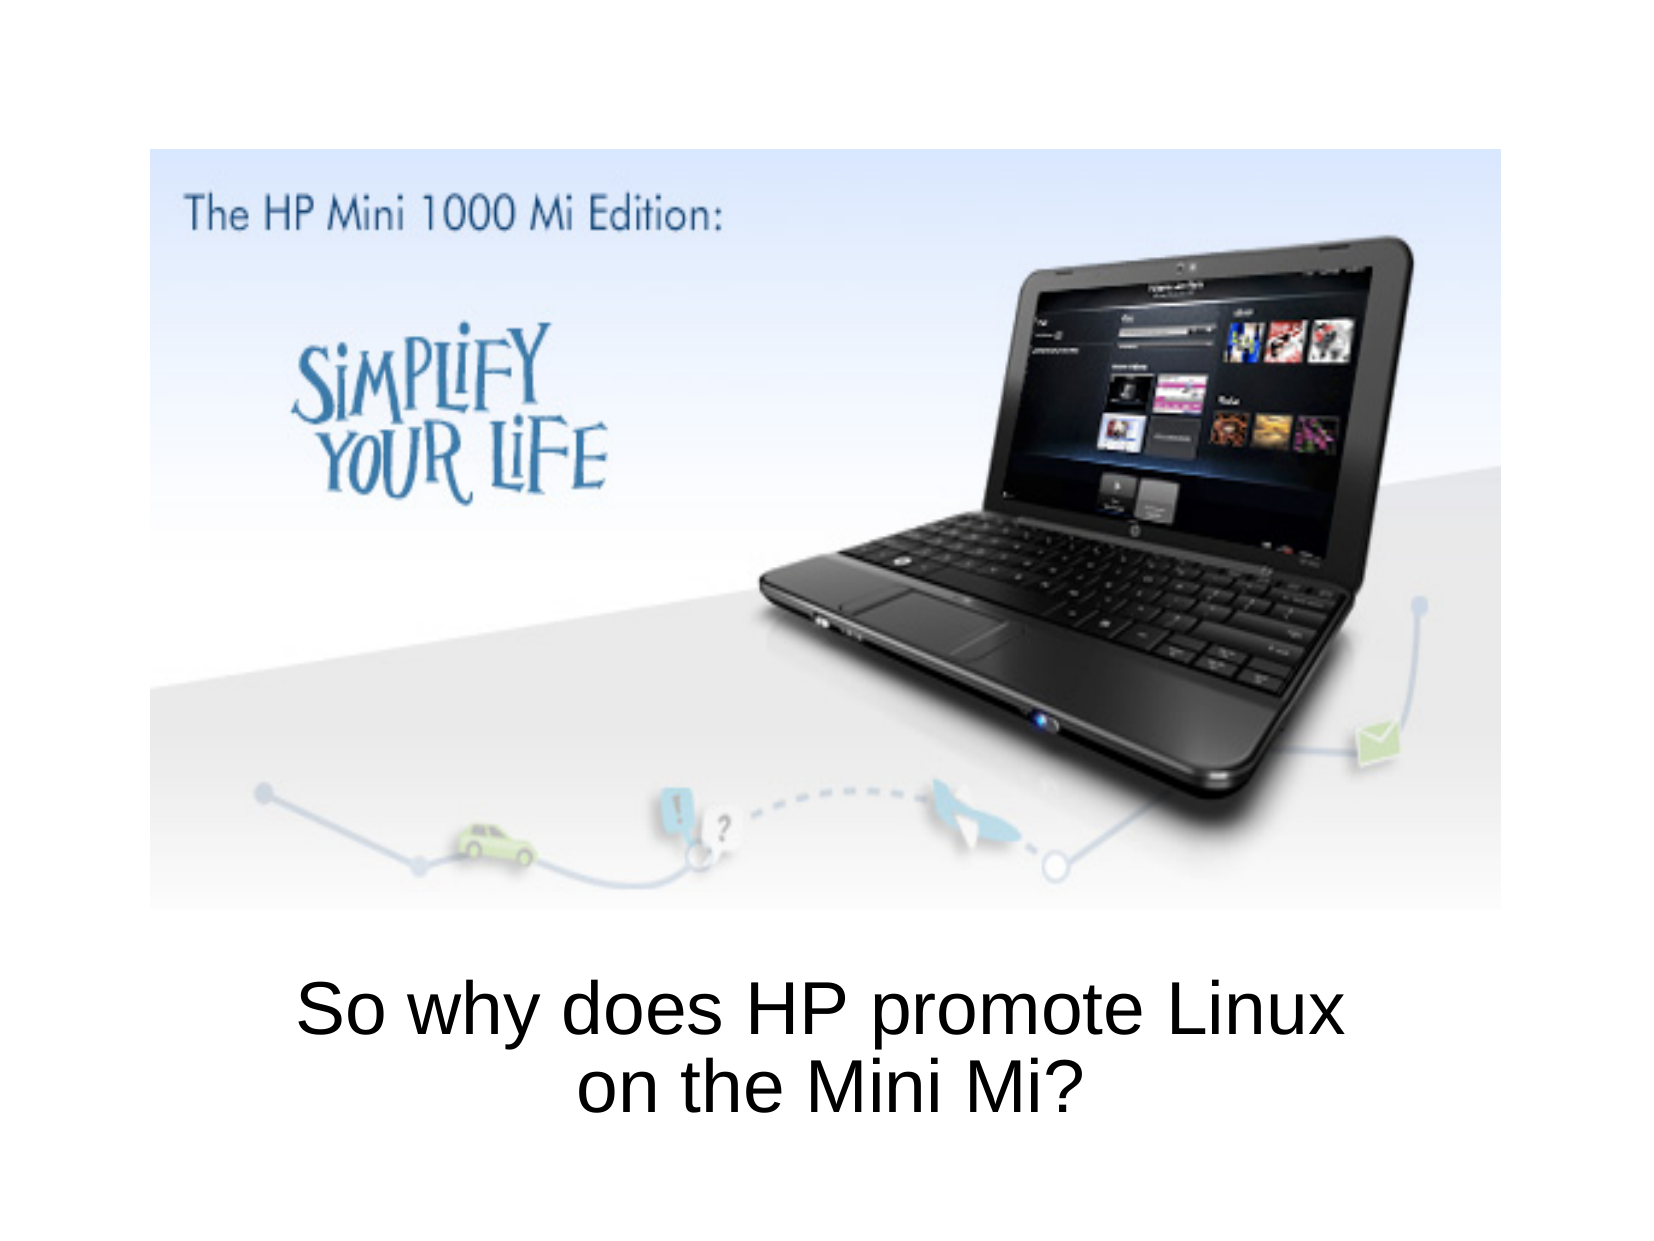

# So why does HP promote Linux on the Mini Mi?